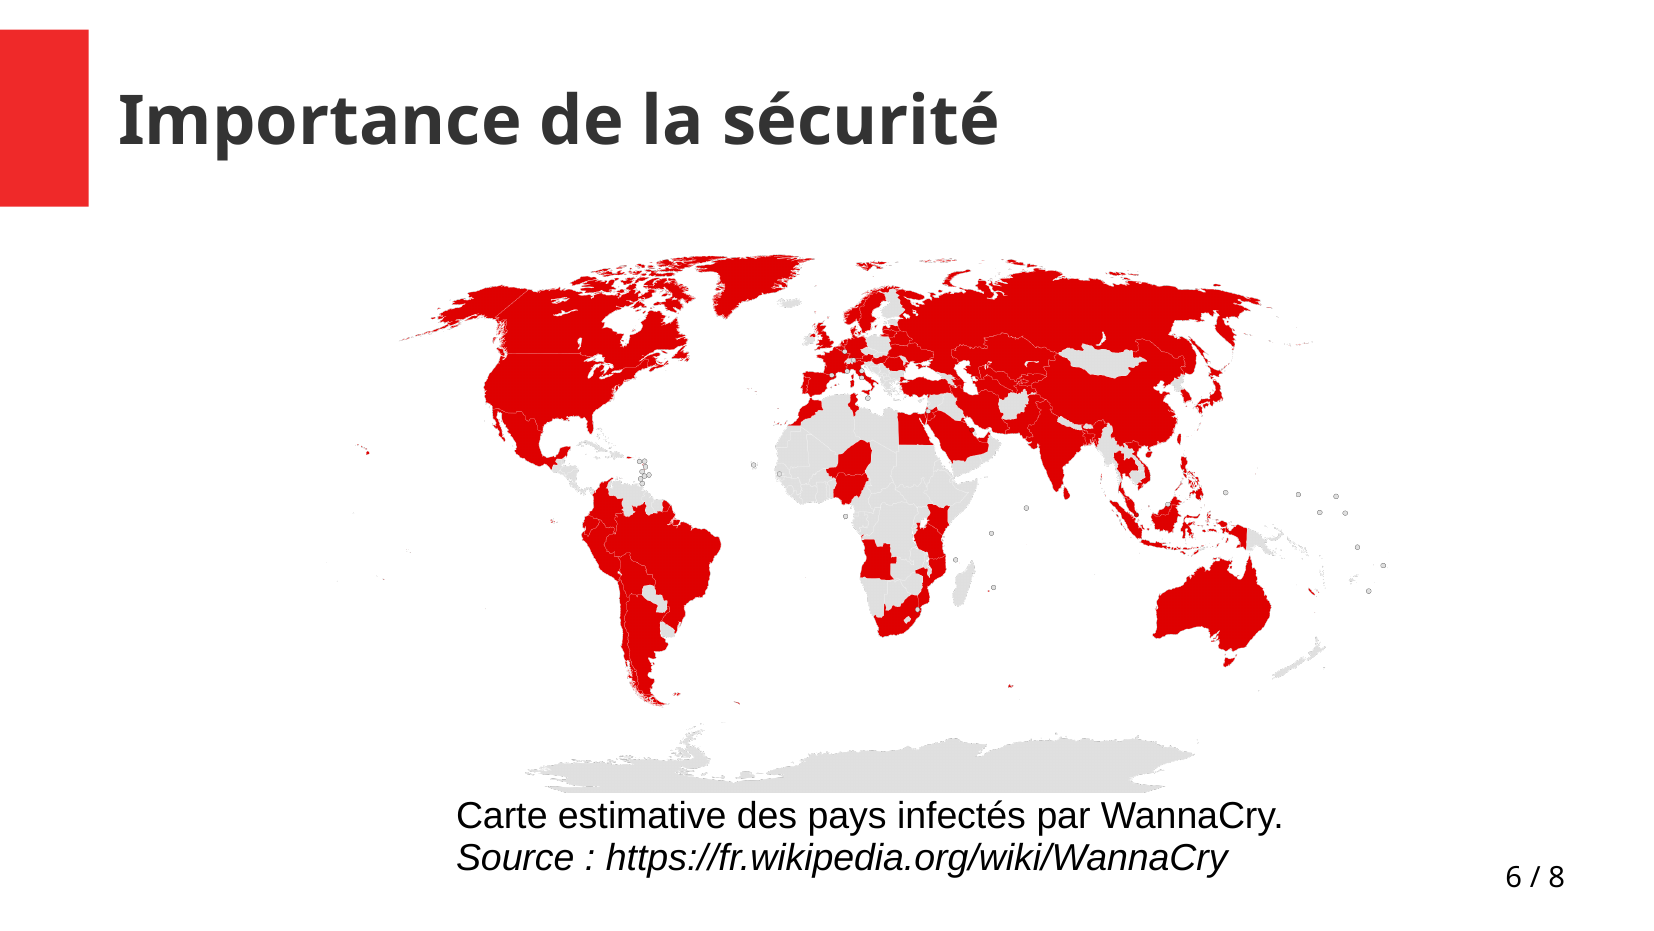

# Importance de la sécurité
Carte estimative des pays infectés par WannaCry.
Source : https://fr.wikipedia.org/wiki/WannaCry
6